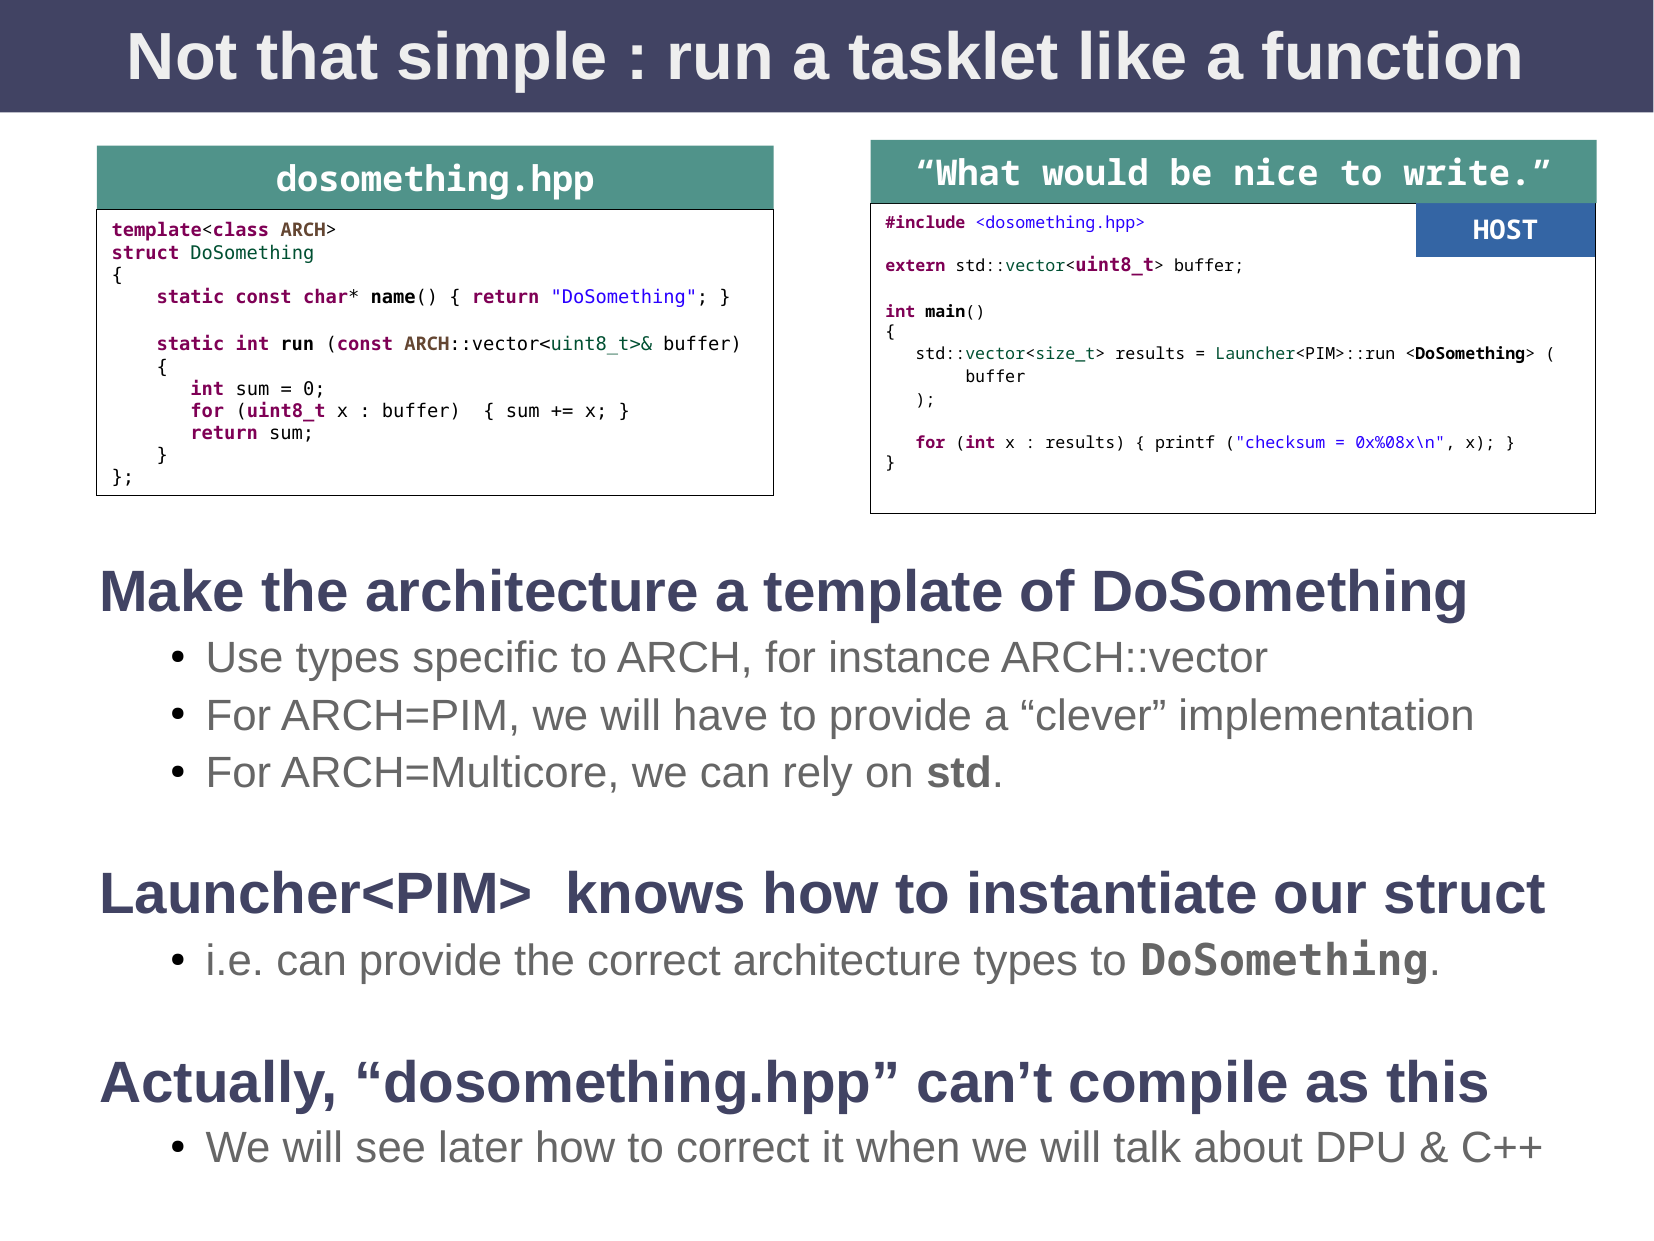

Not that simple : run a tasklet like a function
“What would be nice to write.”
dosomething.hpp
#include <dosomething.hpp>
extern std::vector<uint8_t> buffer;
int main()
{
 std::vector<size_t> results = Launcher<PIM>::run <DoSomething> (
 buffer
 );
 for (int x : results) { printf ("checksum = 0x%08x\n", x); }
}
HOST
template<class ARCH>
struct DoSomething
{
 static const char* name() { return "DoSomething"; }
 static int run (const ARCH::vector<uint8_t>& buffer)
 {
 int sum = 0;
 for (uint8_t x : buffer) { sum += x; }
 return sum;
 }
};
Make the architecture a template of DoSomething
Use types specific to ARCH, for instance ARCH::vector
For ARCH=PIM, we will have to provide a “clever” implementation
For ARCH=Multicore, we can rely on std.
Launcher<PIM> knows how to instantiate our struct
i.e. can provide the correct architecture types to DoSomething.
Actually, “dosomething.hpp” can’t compile as this
We will see later how to correct it when we will talk about DPU & C++